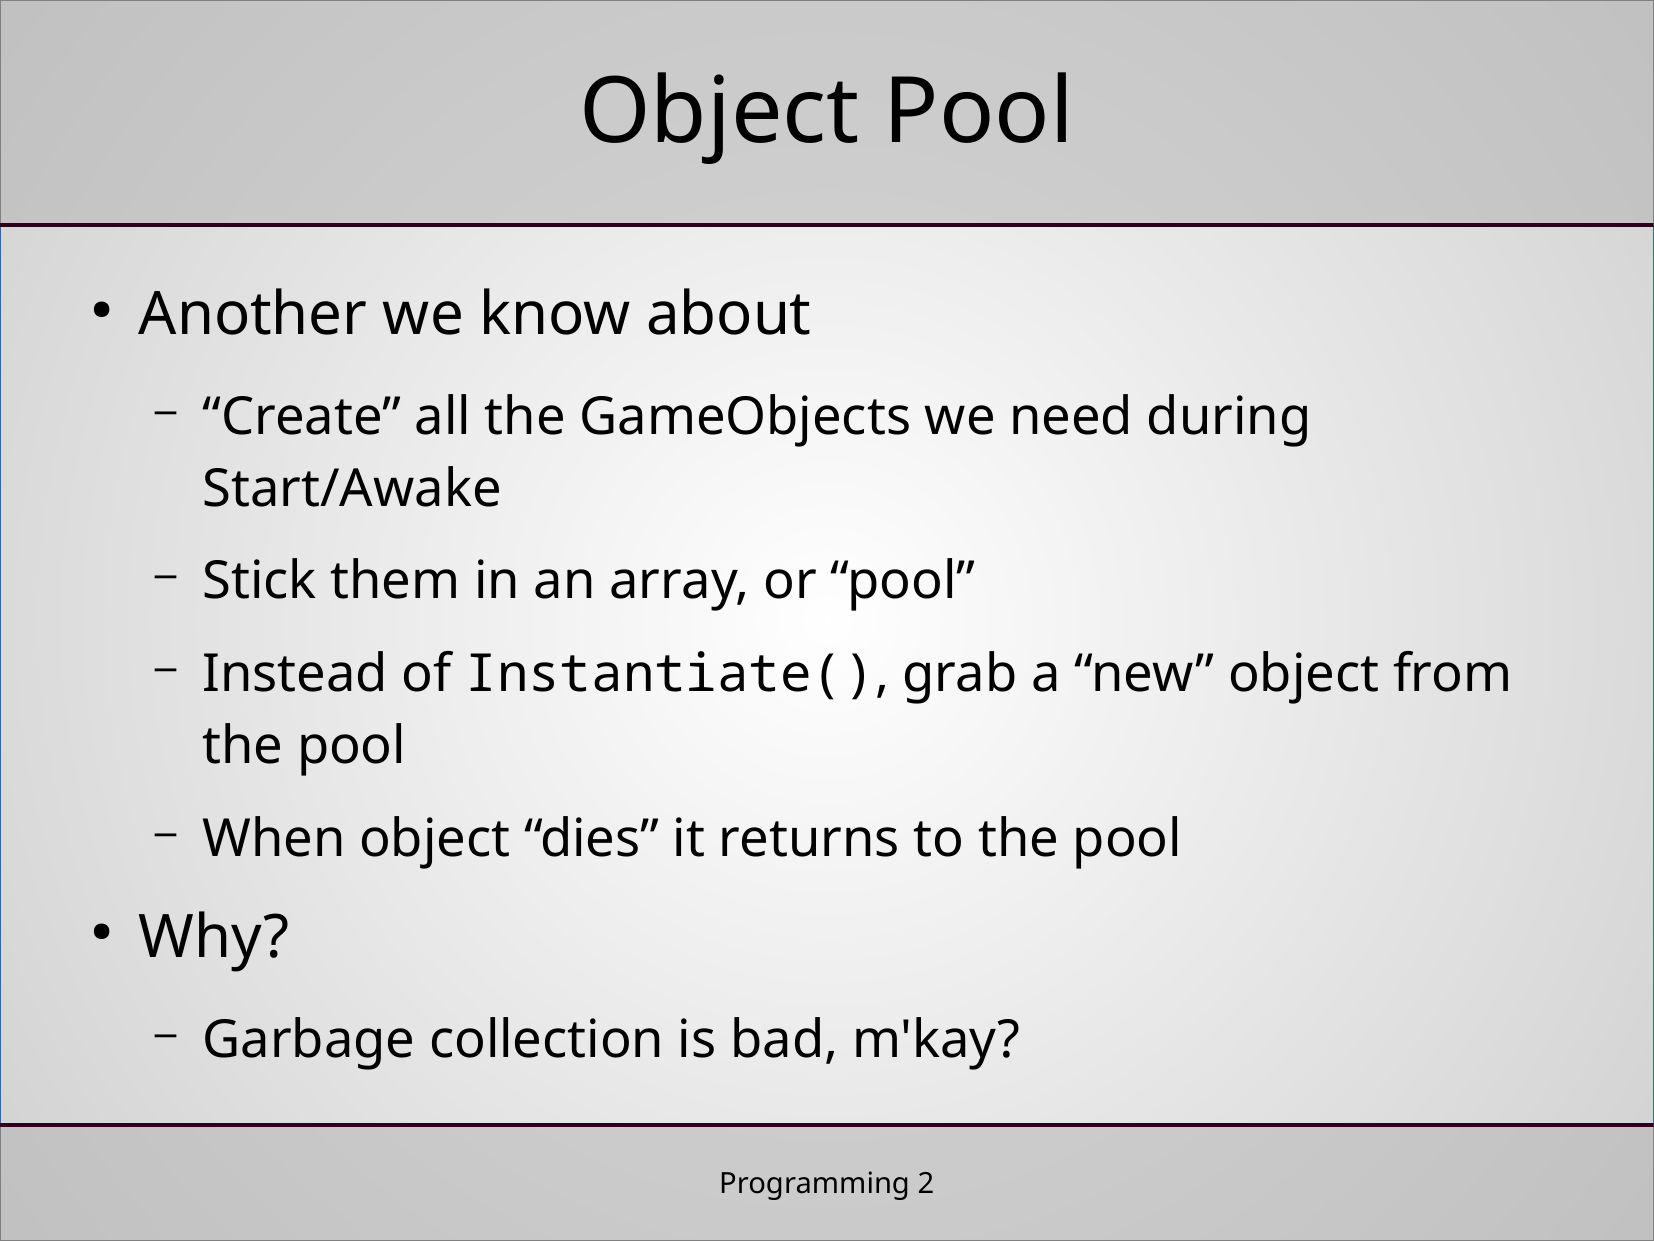

# Object Pool
Another we know about
“Create” all the GameObjects we need during Start/Awake
Stick them in an array, or “pool”
Instead of Instantiate(), grab a “new” object from the pool
When object “dies” it returns to the pool
Why?
Garbage collection is bad, m'kay?